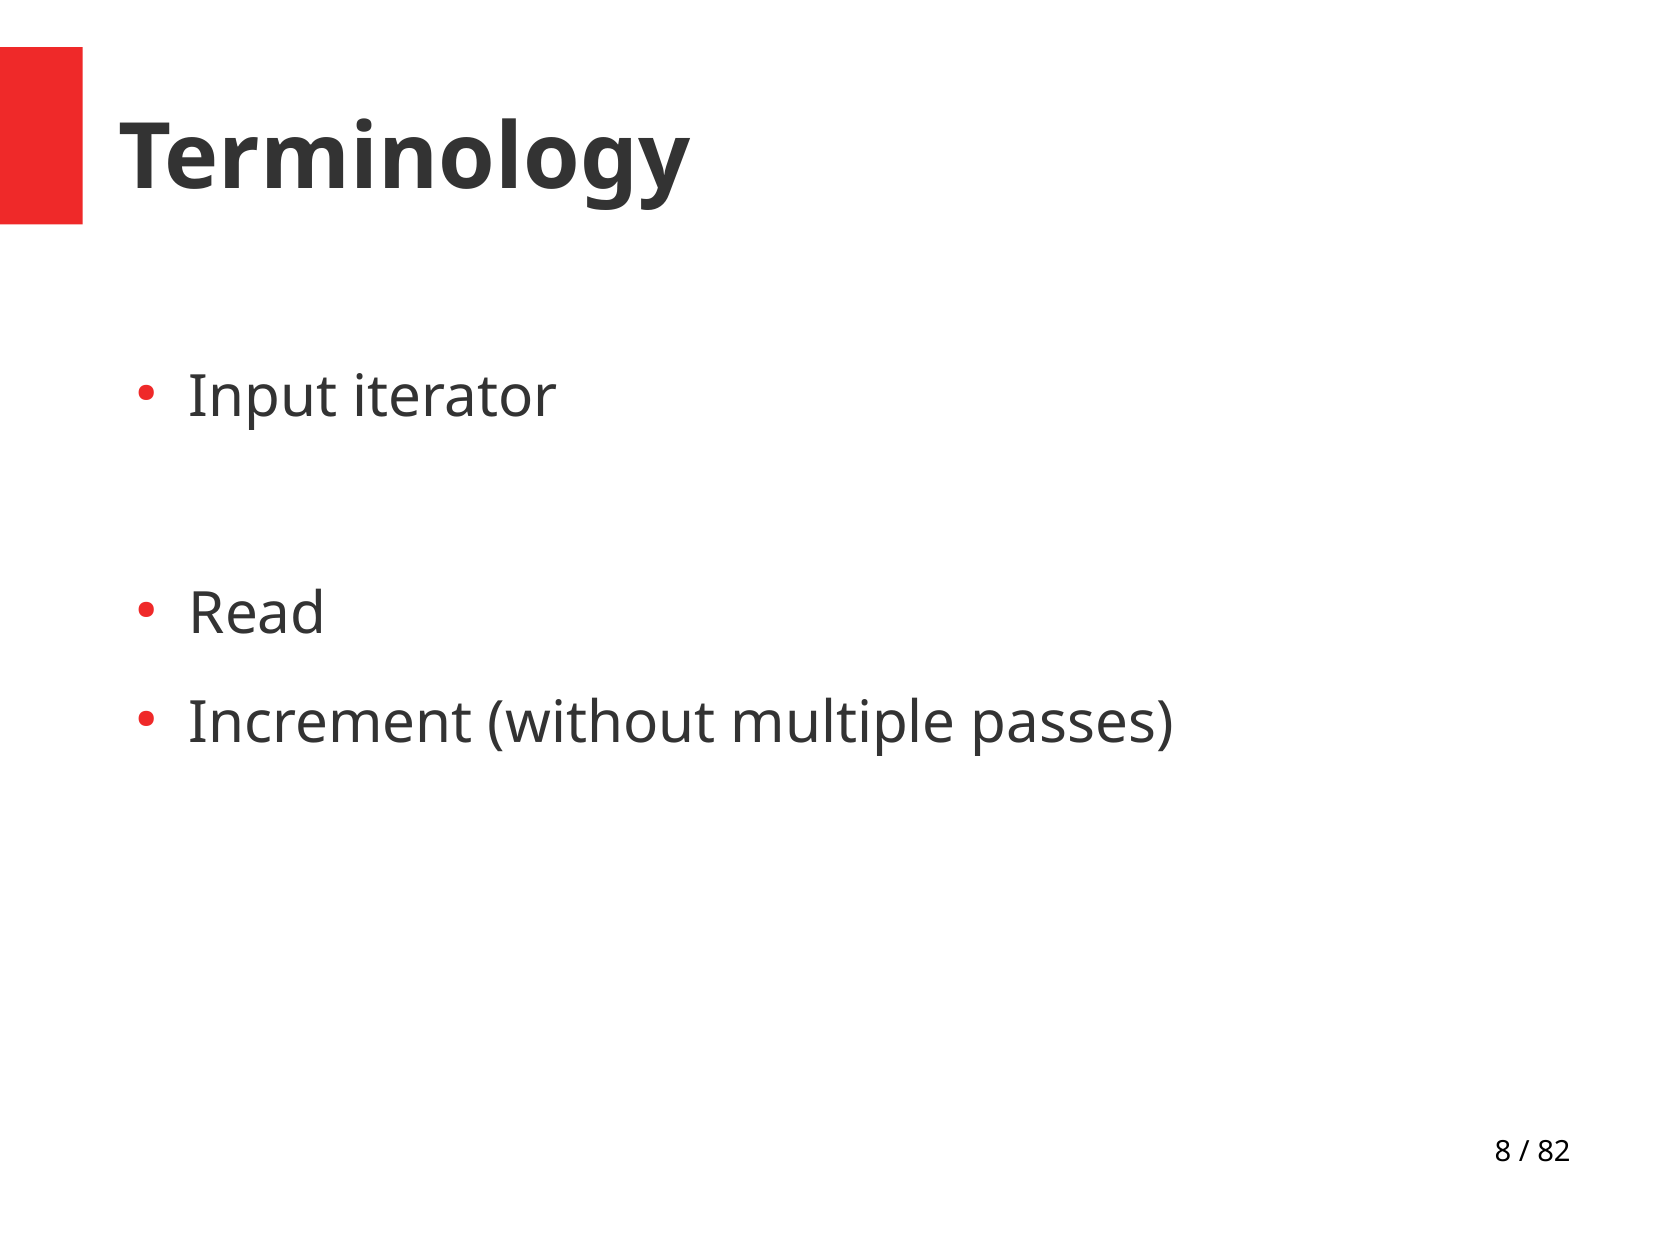

# Terminology
Input iterator
Read
Increment (without multiple passes)
8